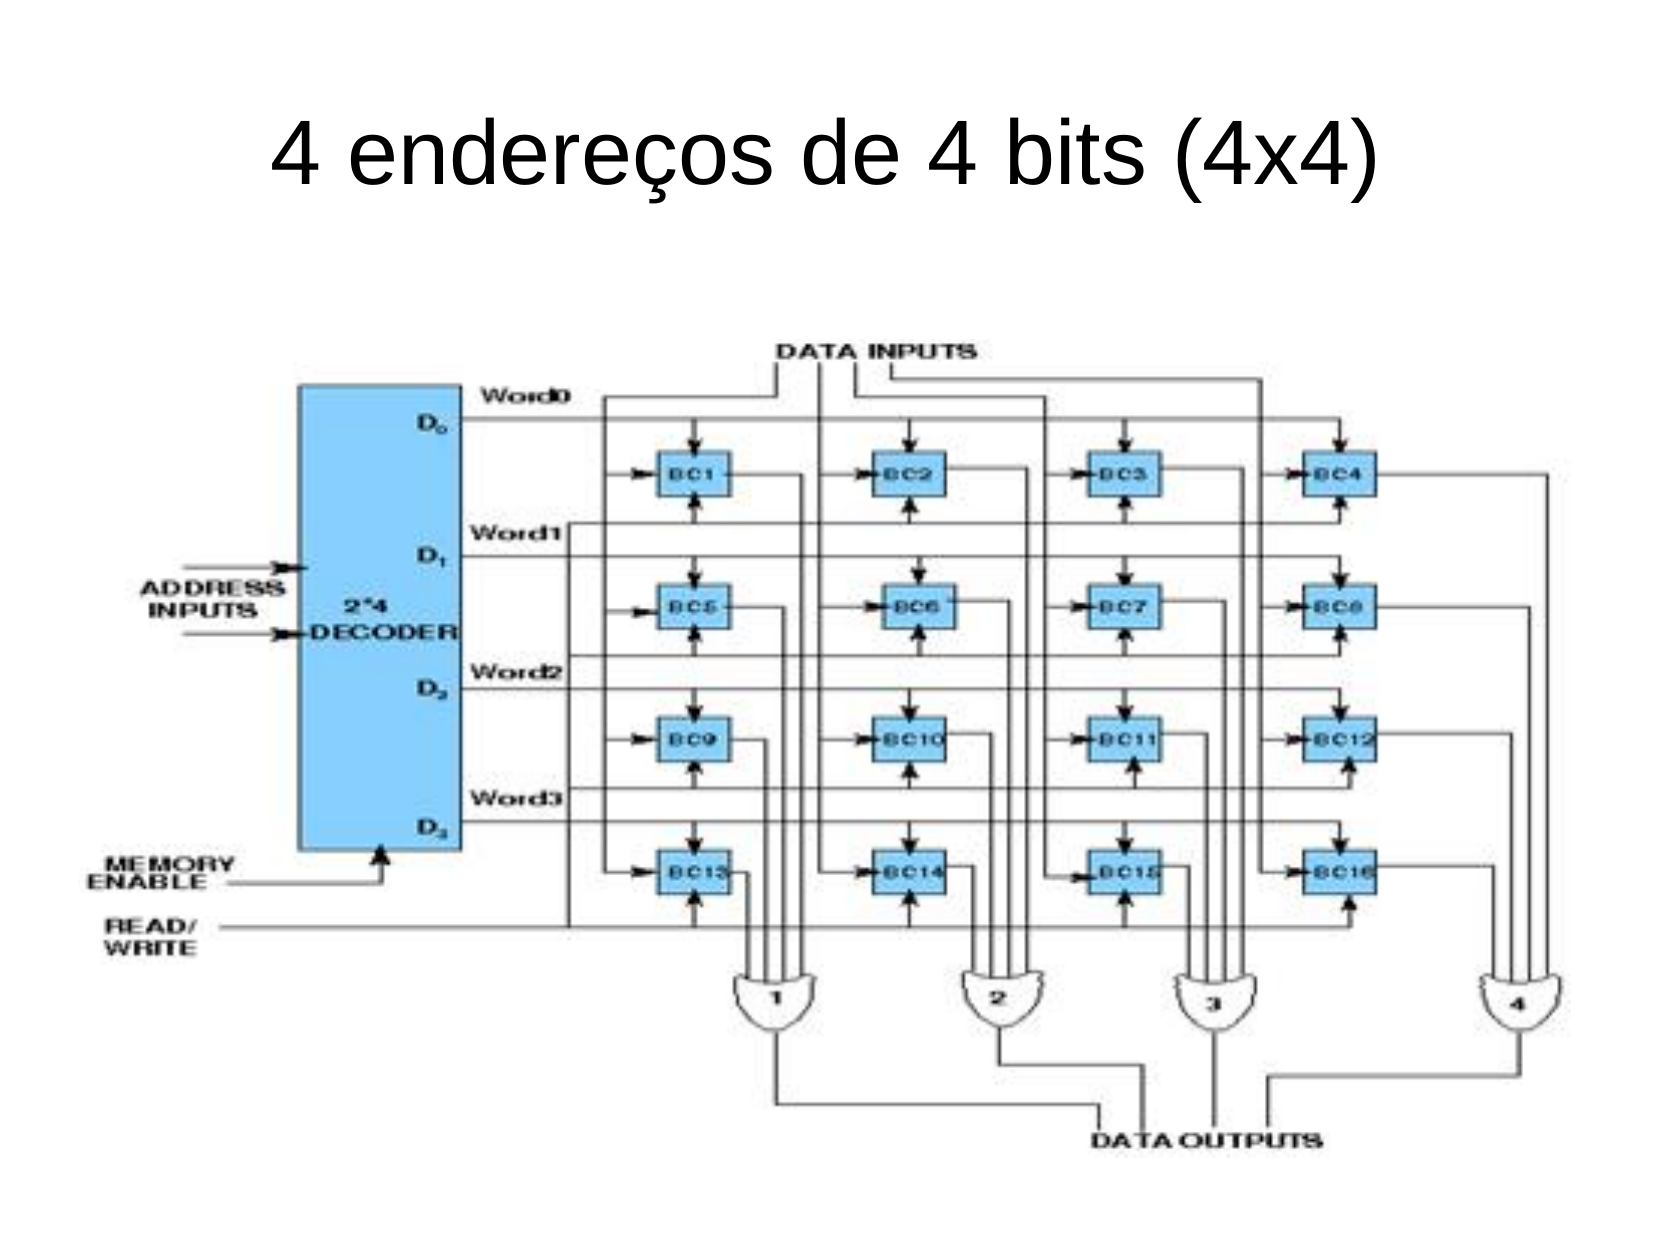

# 4 endereços de 4 bits (4x4)